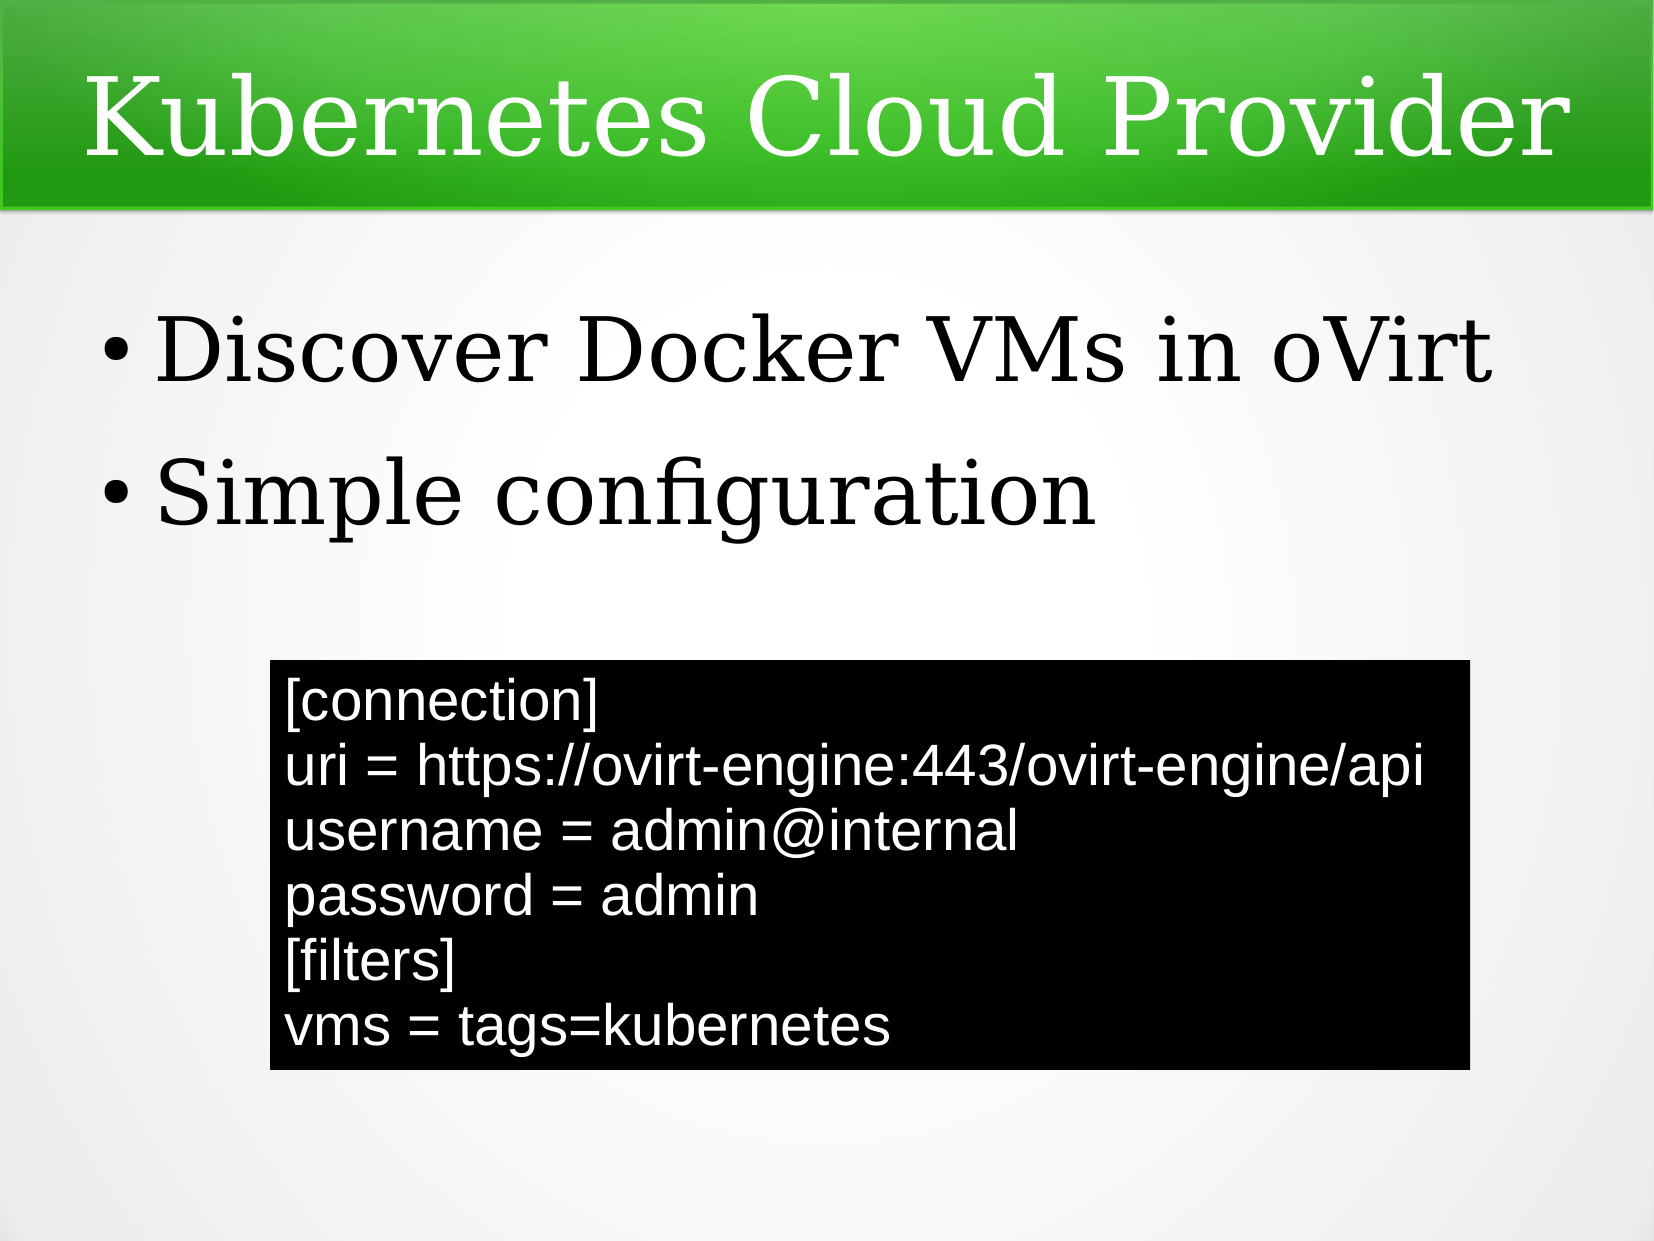

# Kubernetes Cloud Provider
Discover Docker VMs in oVirt
Simple configuration
[connection]
uri = https://ovirt-engine:443/ovirt-engine/api
username = admin@internal
password = admin
[filters]
vms = tags=kubernetes